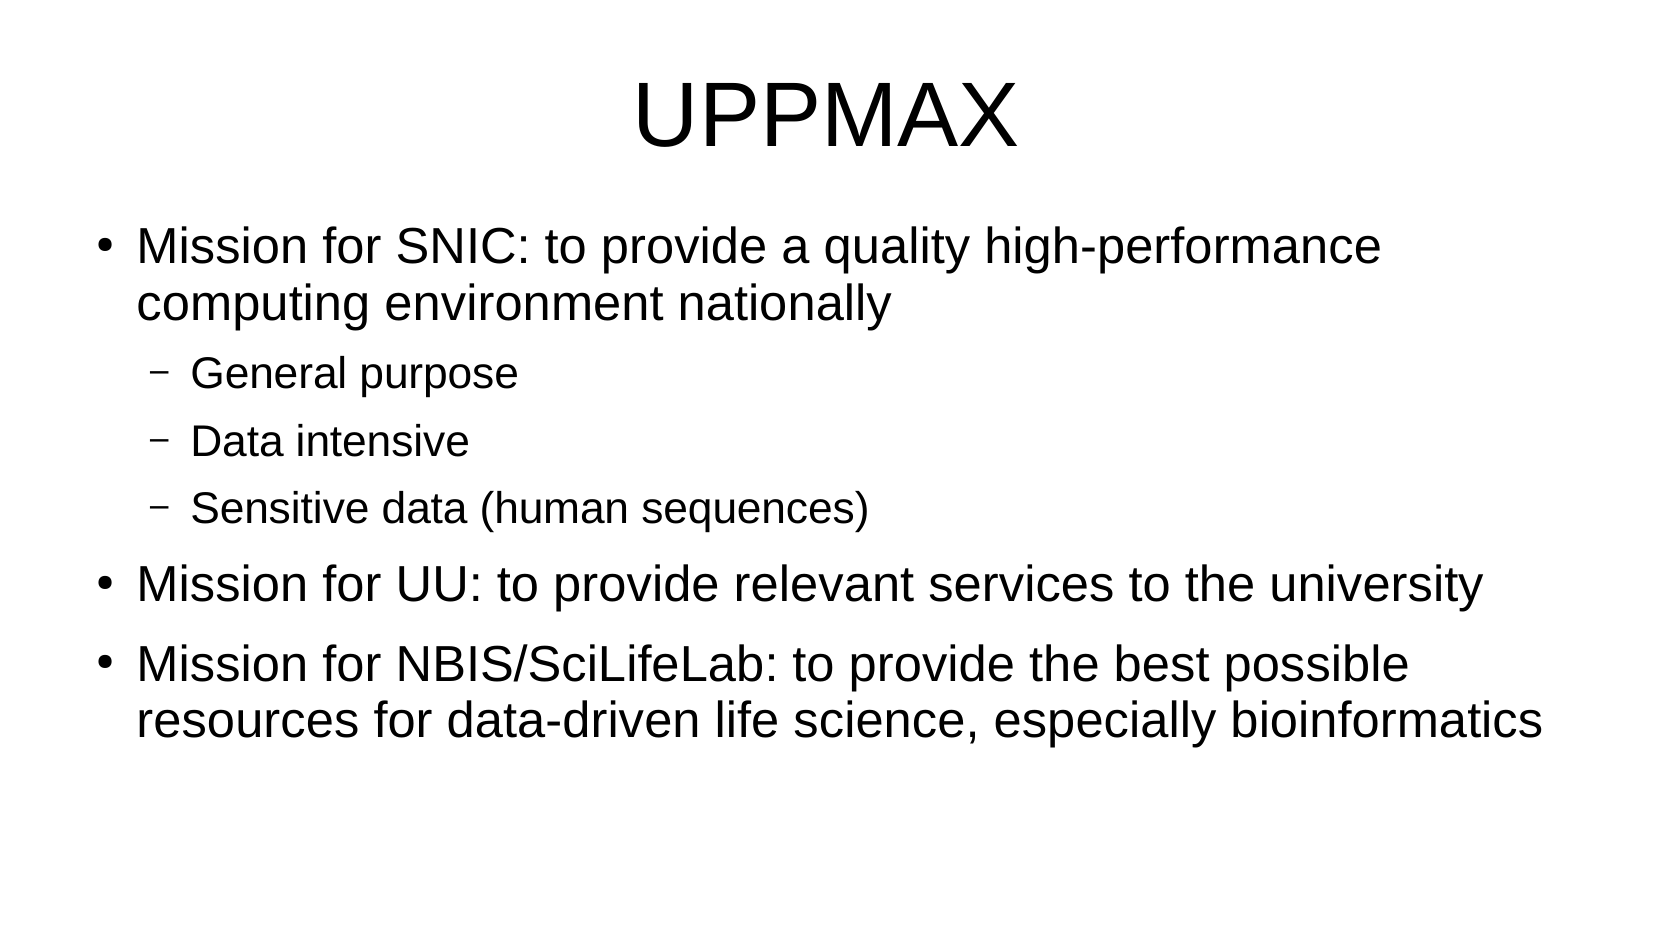

# UPPMAX
Mission for SNIC: to provide a quality high-performance computing environment nationally
General purpose
Data intensive
Sensitive data (human sequences)
Mission for UU: to provide relevant services to the university
Mission for NBIS/SciLifeLab: to provide the best possible resources for data-driven life science, especially bioinformatics